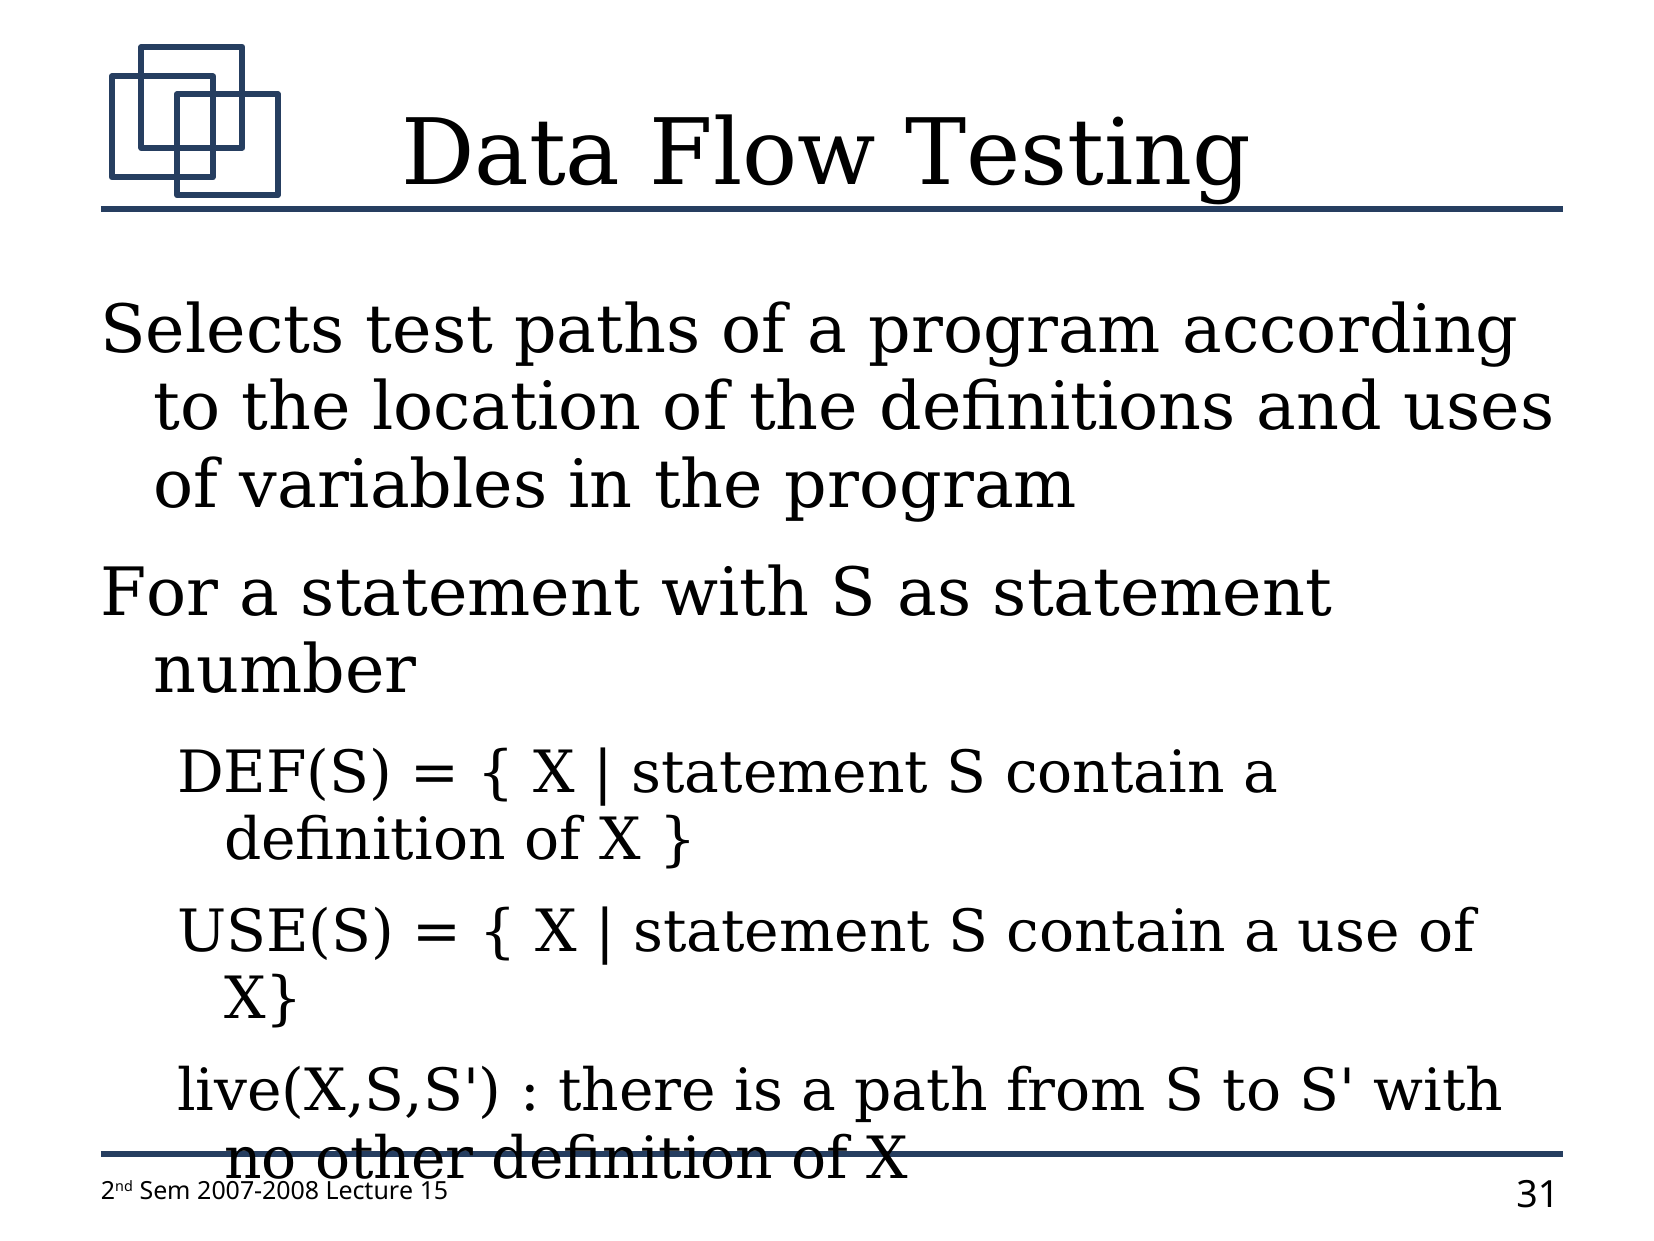

# Data Flow Testing
Selects test paths of a program according to the location of the definitions and uses of variables in the program
For a statement with S as statement number
DEF(S) = { X | statement S contain a definition of X }
USE(S) = { X | statement S contain a use of X}
live(X,S,S') : there is a path from S to S' with no other definition of X